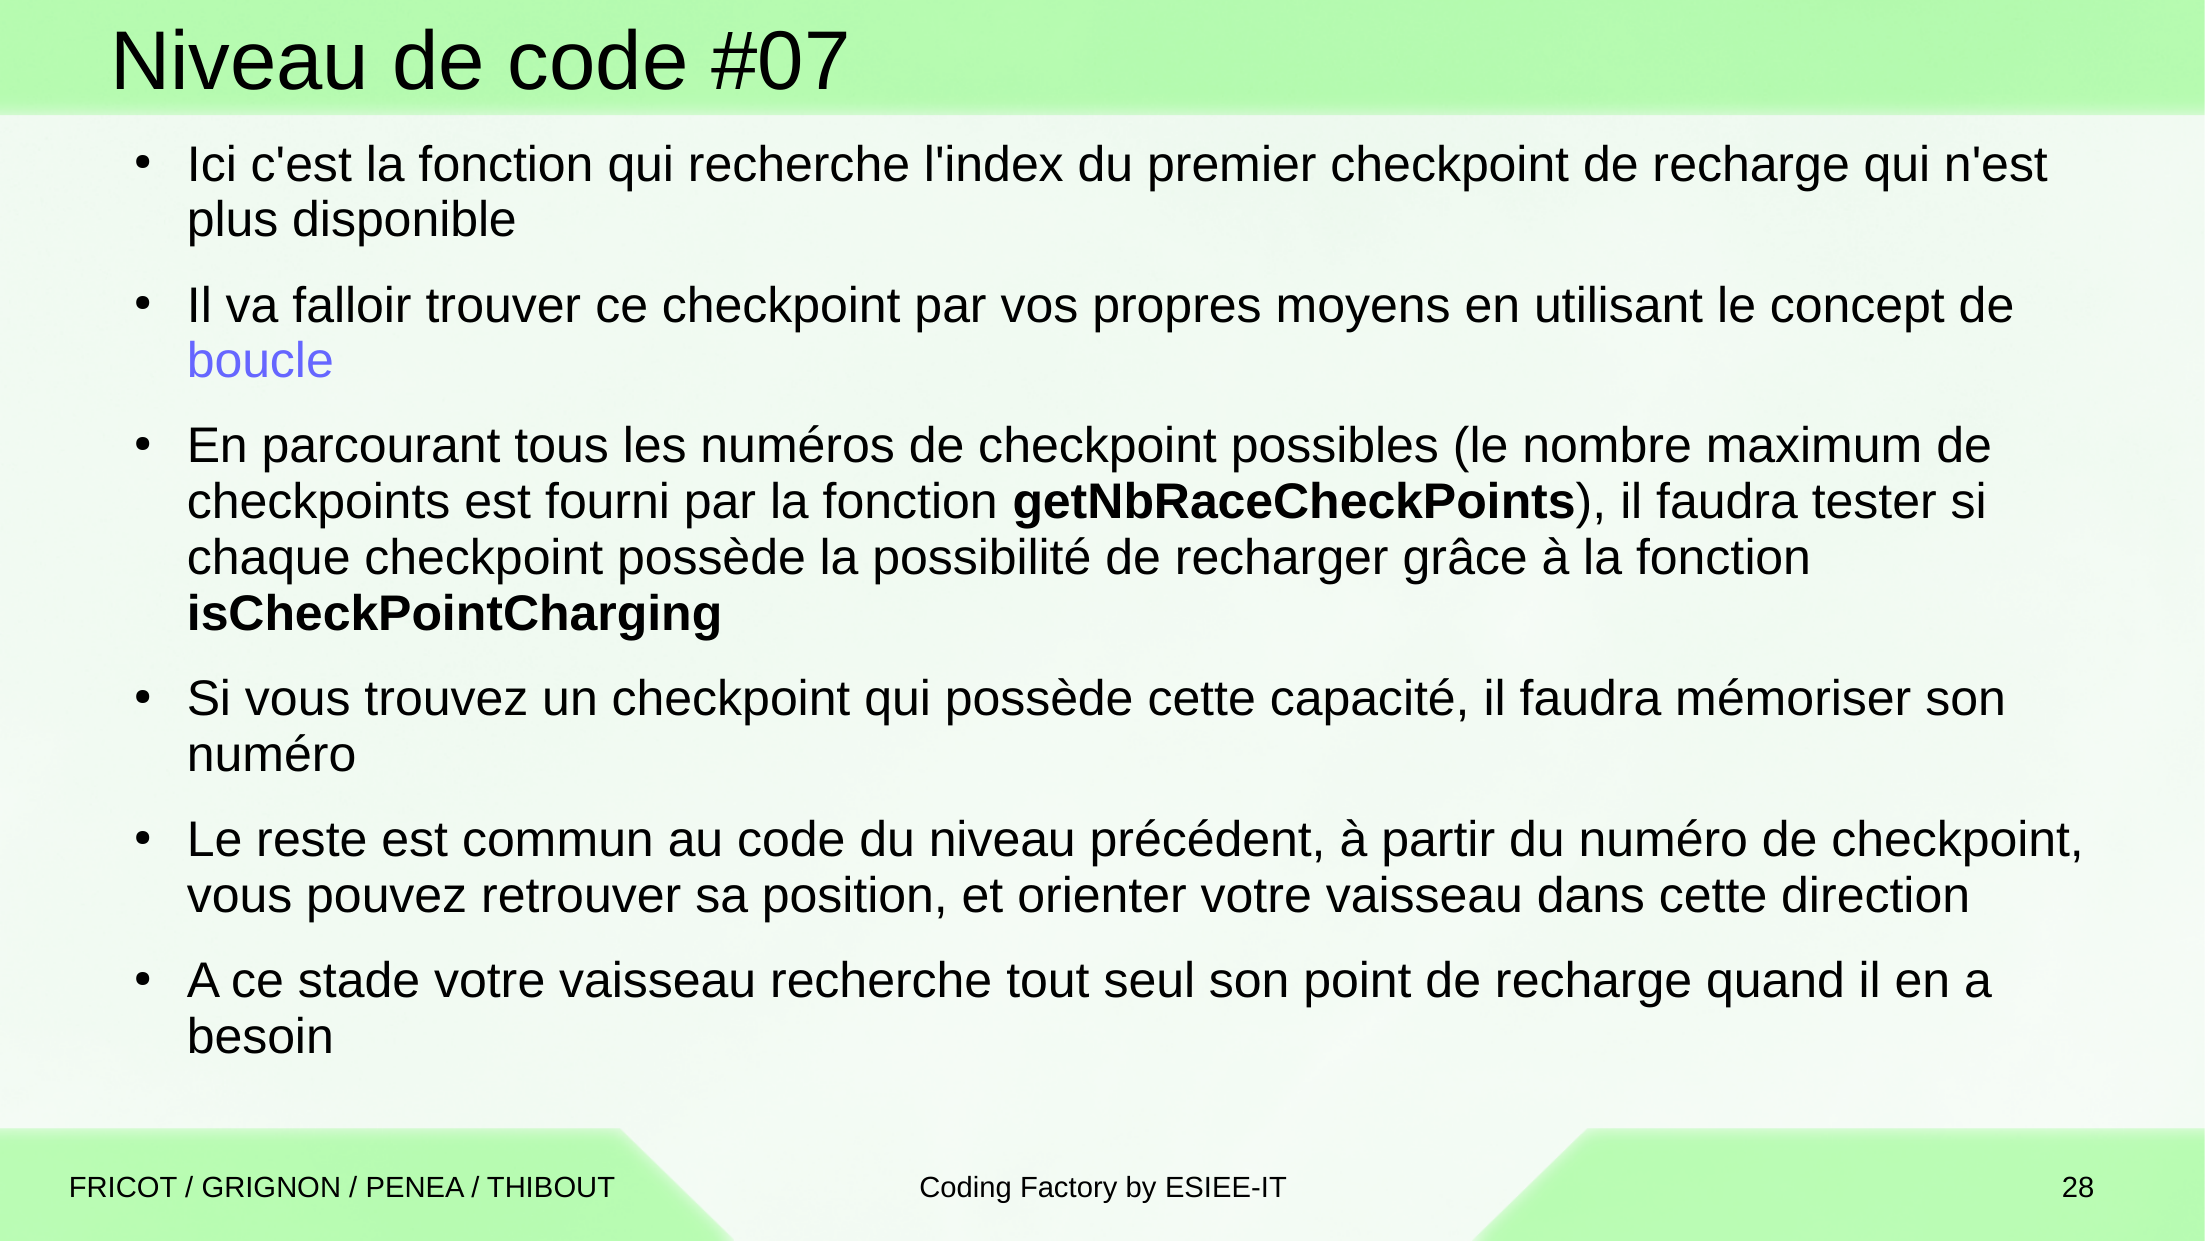

# Niveau de code #07
Ici c'est la fonction qui recherche l'index du premier checkpoint de recharge qui n'est plus disponible
Il va falloir trouver ce checkpoint par vos propres moyens en utilisant le concept de boucle
En parcourant tous les numéros de checkpoint possibles (le nombre maximum de checkpoints est fourni par la fonction getNbRaceCheckPoints), il faudra tester si chaque checkpoint possède la possibilité de recharger grâce à la fonction isCheckPointCharging
Si vous trouvez un checkpoint qui possède cette capacité, il faudra mémoriser son numéro
Le reste est commun au code du niveau précédent, à partir du numéro de checkpoint, vous pouvez retrouver sa position, et orienter votre vaisseau dans cette direction
A ce stade votre vaisseau recherche tout seul son point de recharge quand il en a besoin
FRICOT / GRIGNON / PENEA / THIBOUT
Coding Factory by ESIEE-IT
28